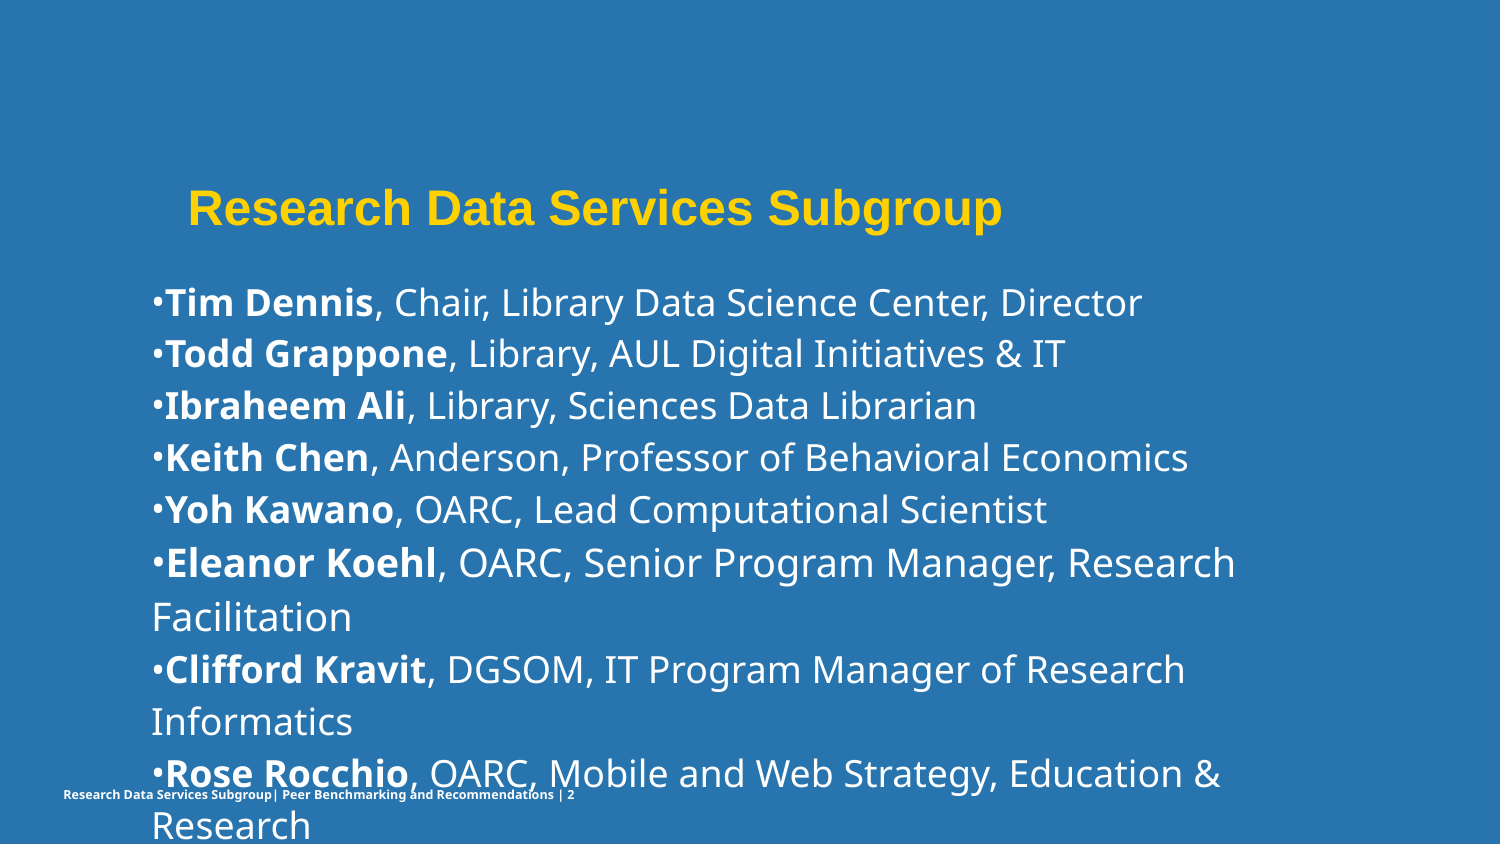

# Research Data Services Subgroup
Tim Dennis, Chair, Library Data Science Center, Director
Todd Grappone, Library, AUL Digital Initiatives & IT
Ibraheem Ali, Library, Sciences Data Librarian
Keith Chen, Anderson, Professor of Behavioral Economics
Yoh Kawano, OARC, Lead Computational Scientist
Eleanor Koehl, OARC, Senior Program Manager, Research Facilitation
Clifford Kravit, DGSOM, IT Program Manager of Research Informatics
Rose Rocchio, OARC, Mobile and Web Strategy, Education & Research